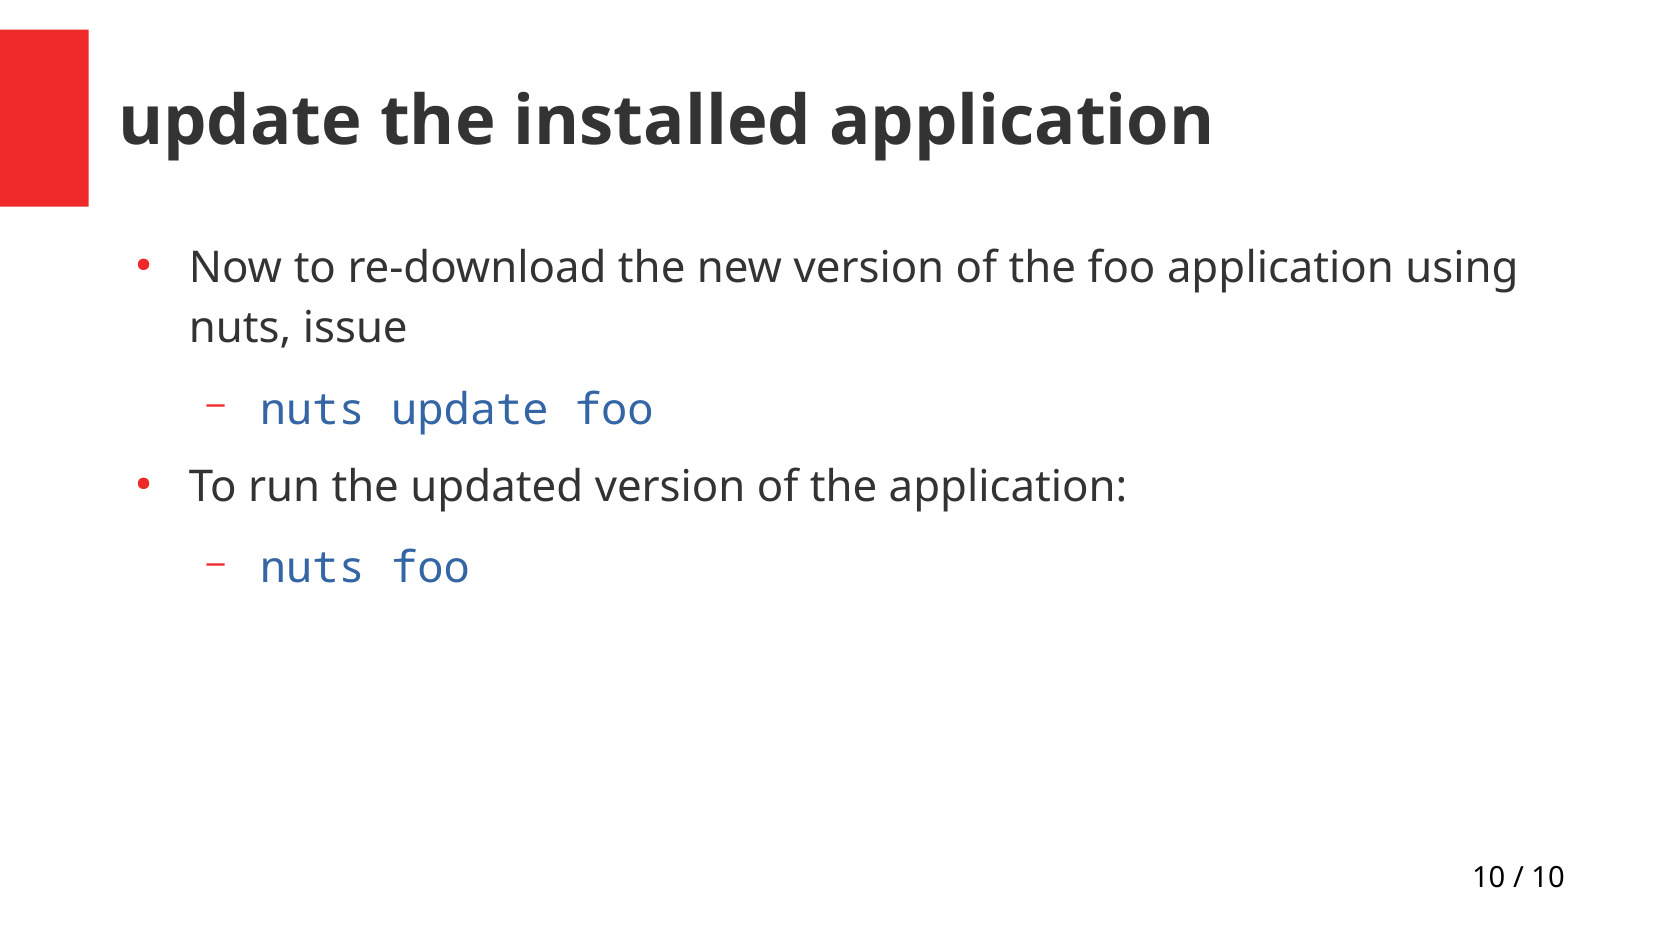

# update the installed application
Now to re-download the new version of the foo application using nuts, issue
nuts update foo
To run the updated version of the application:
nuts foo
10